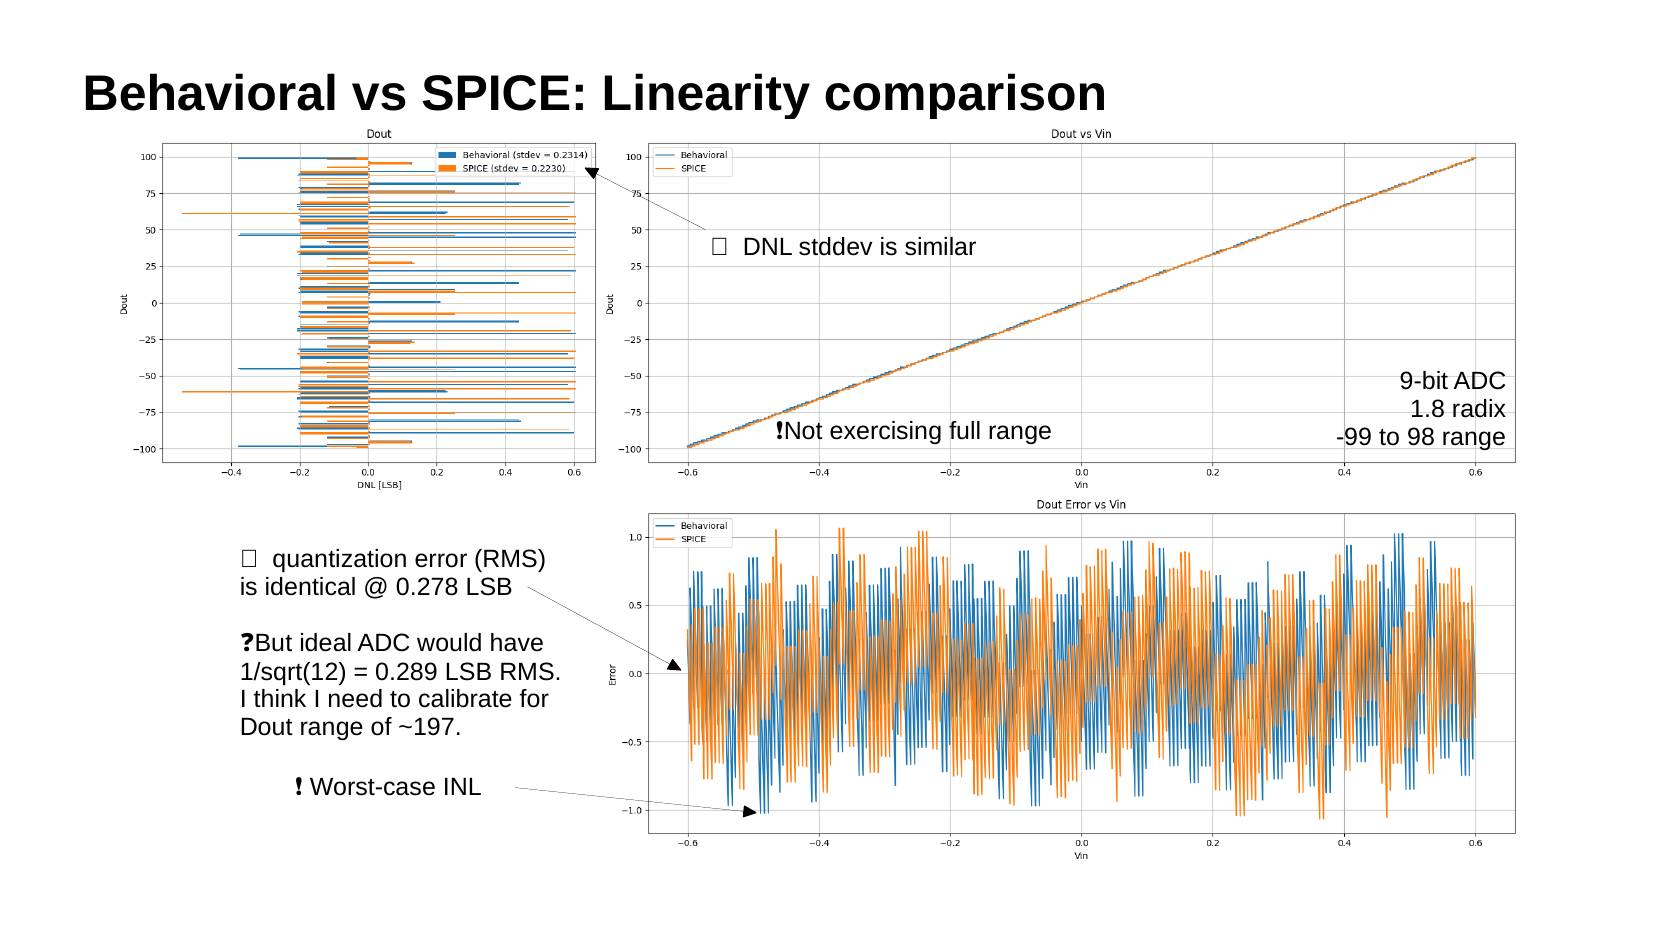

# Behavioral vs SPICE: Linearity comparison
✅ DNL stddev is similar
9-bit ADC
1.8 radix
-99 to 98 range
❗Not exercising full range
✅ quantization error (RMS)
is identical @ 0.278 LSB
❓But ideal ADC would have
1/sqrt(12) = 0.289 LSB RMS.
I think I need to calibrate for Dout range of ~197.
❗ Worst-case INL